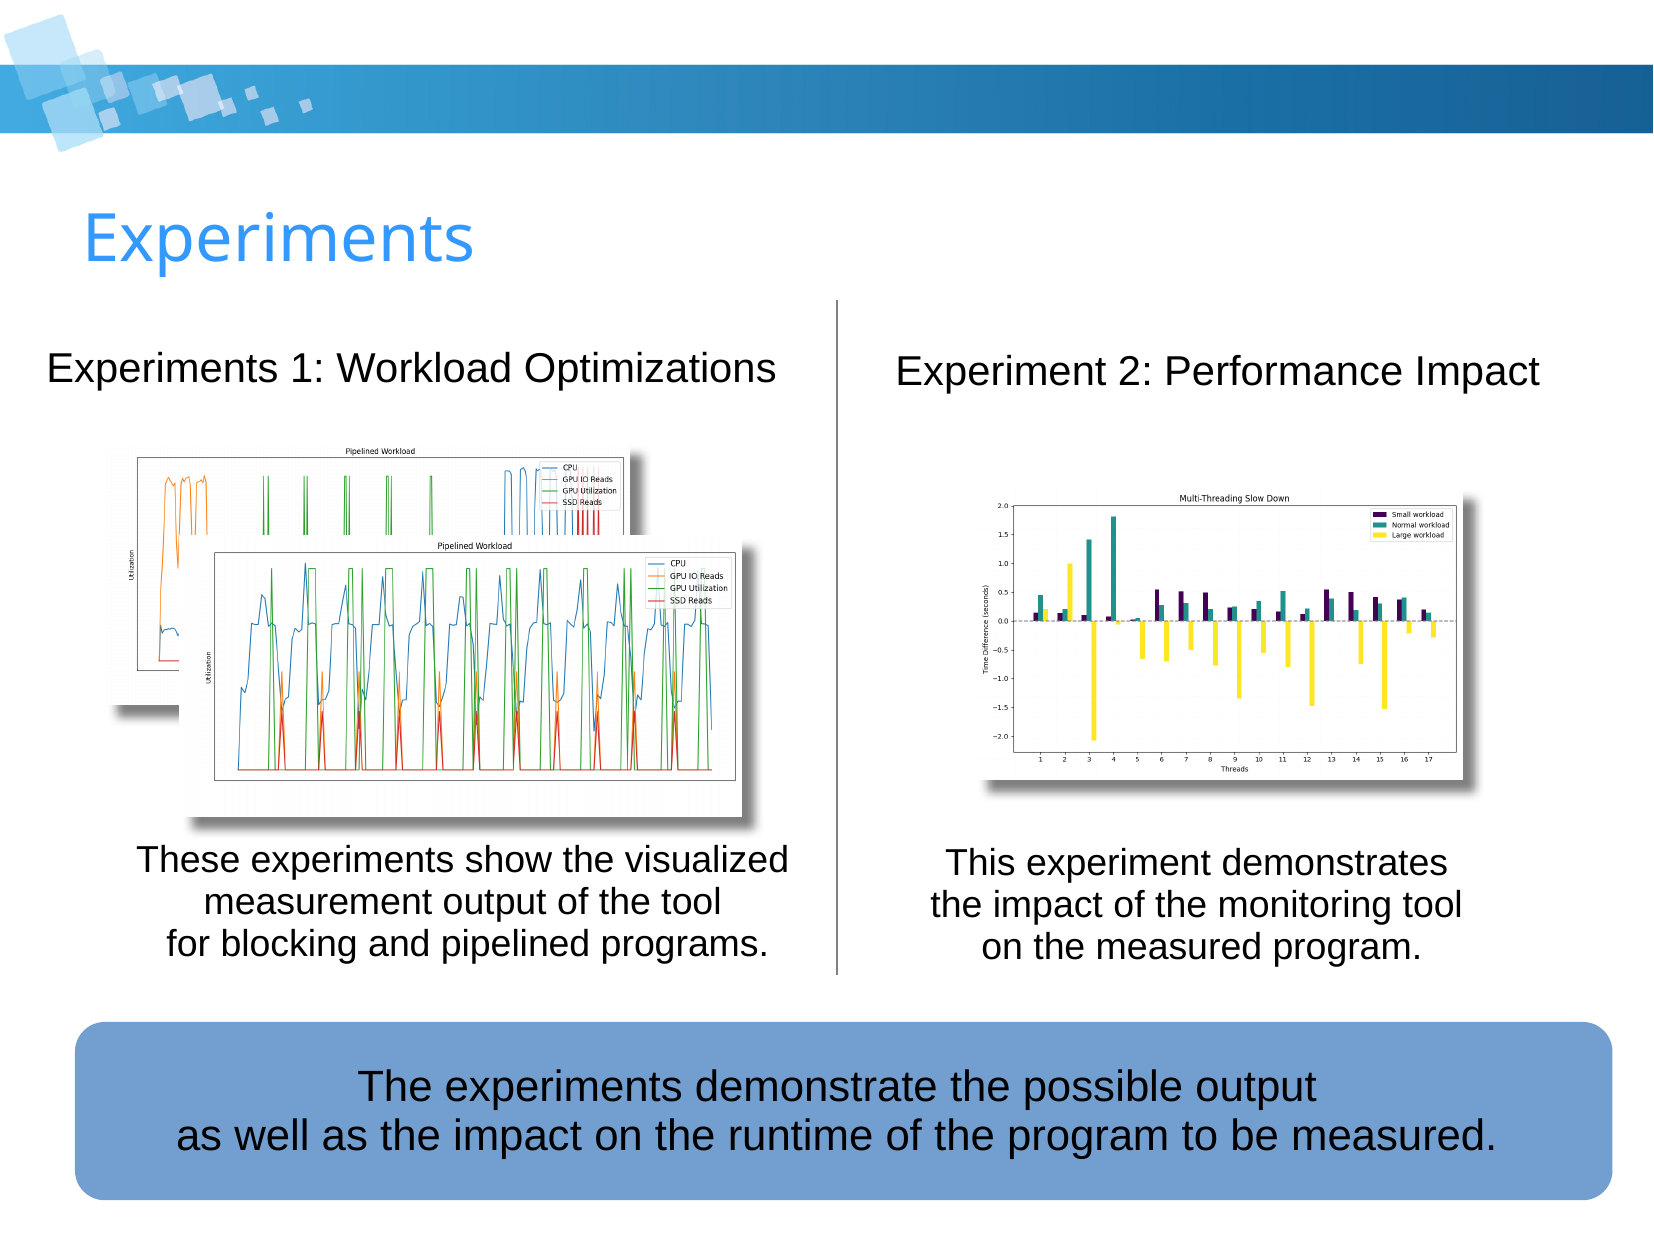

# Experiments
Experiments 1: Workload Optimizations
Experiment 2: Performance Impact
These experiments show the visualized
measurement output of the tool
for blocking and pipelined programs.
This experiment demonstrates
the impact of the monitoring tool
on the measured program.
The experiments demonstrate the possible output
as well as the impact on the runtime of the program to be measured.
10